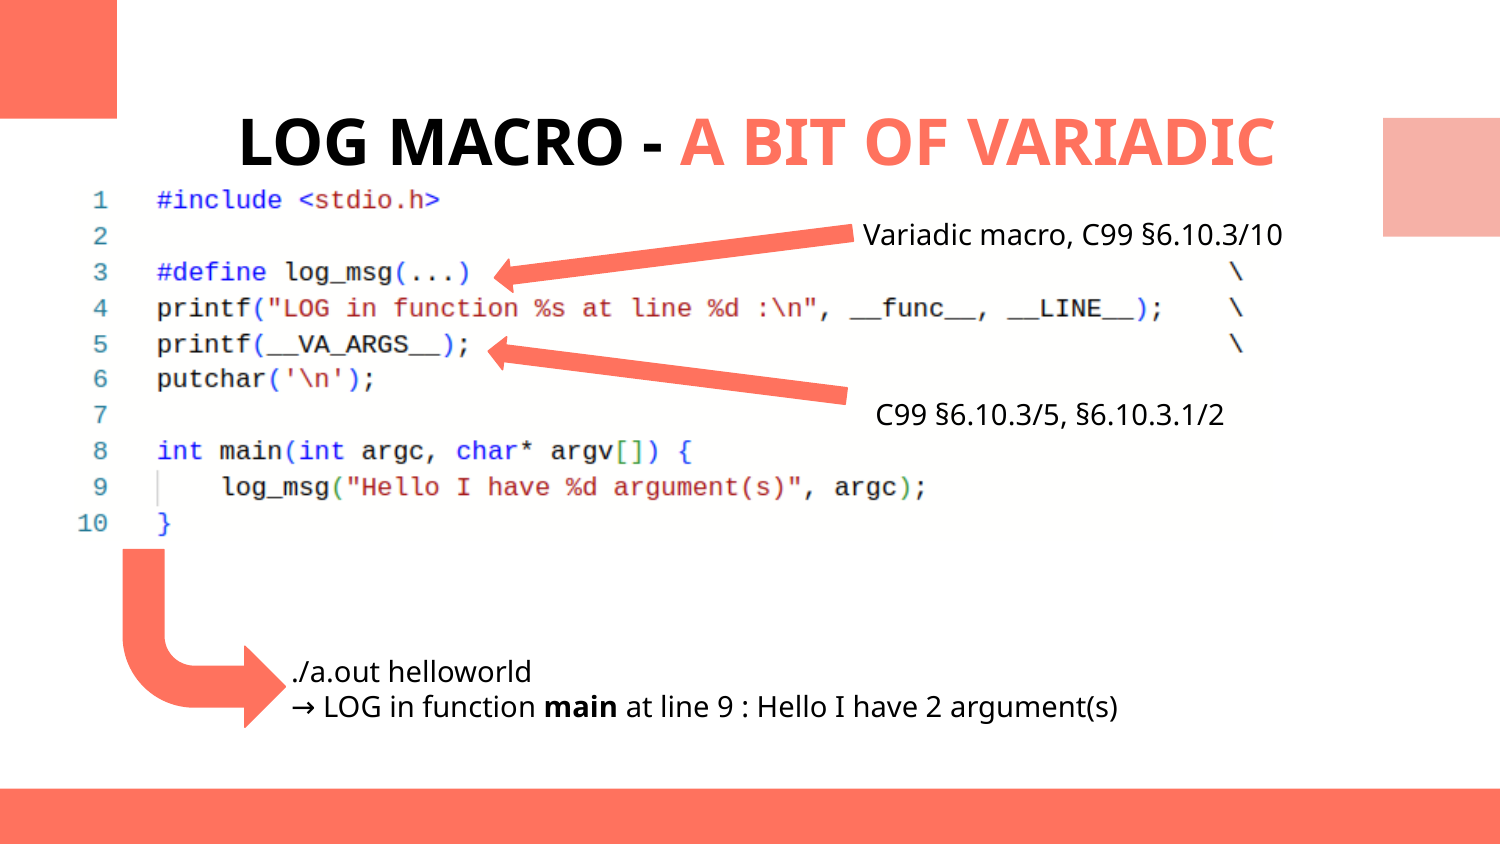

# LOG MACRO - A BIT OF VARIADIC
Variadic macro, C99 §6.10.3/10
C99 §6.10.3/5, §6.10.3.1/2
./a.out helloworld
→ LOG in function main at line 9 : Hello I have 2 argument(s)